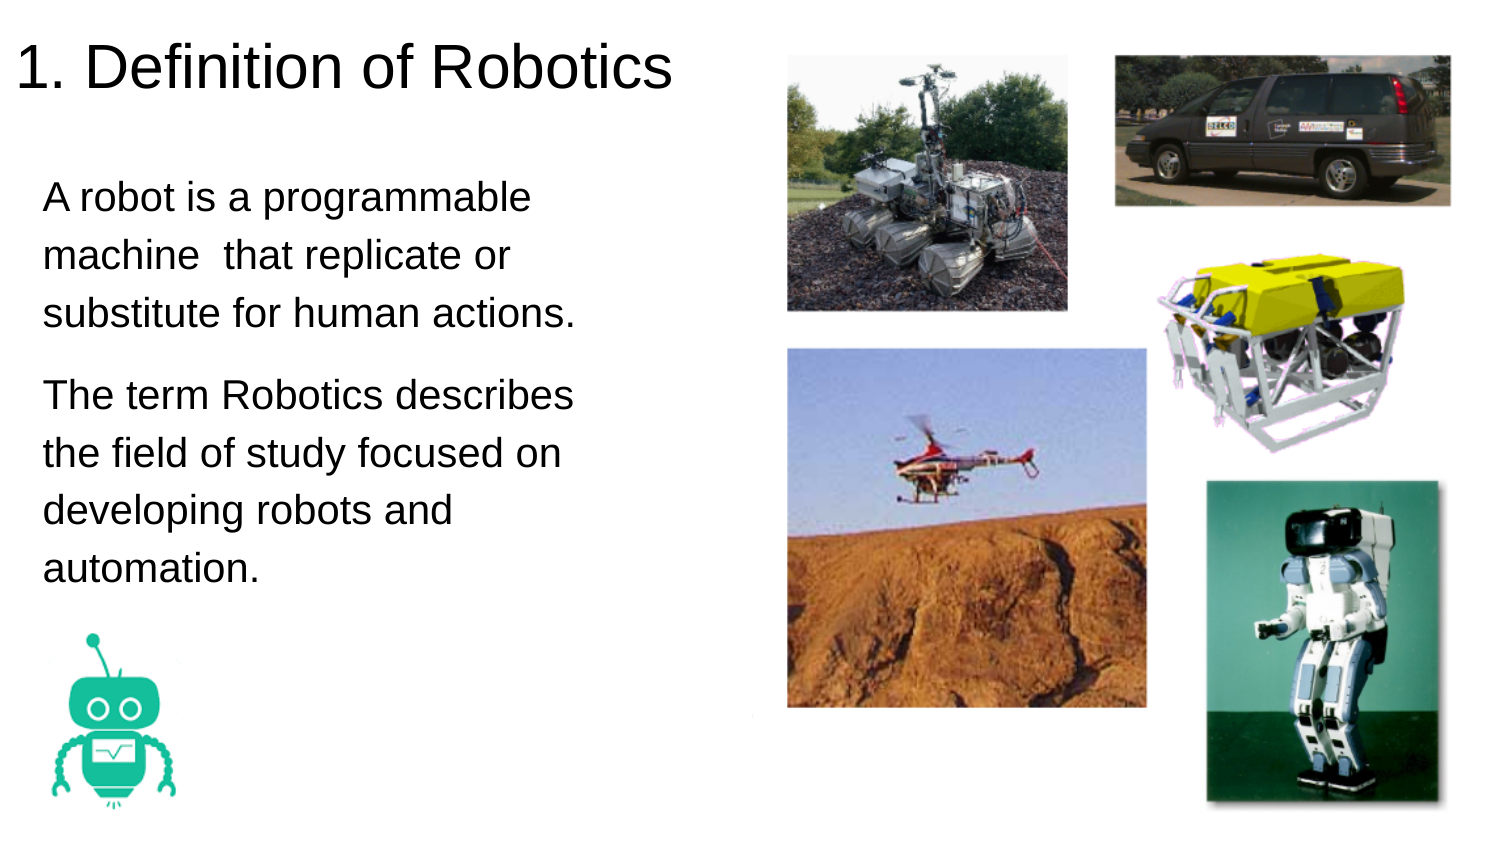

# 1. Definition of Robotics
A robot is a programmable machine that replicate or substitute for human actions.
The term Robotics describes the field of study focused on developing robots and automation.